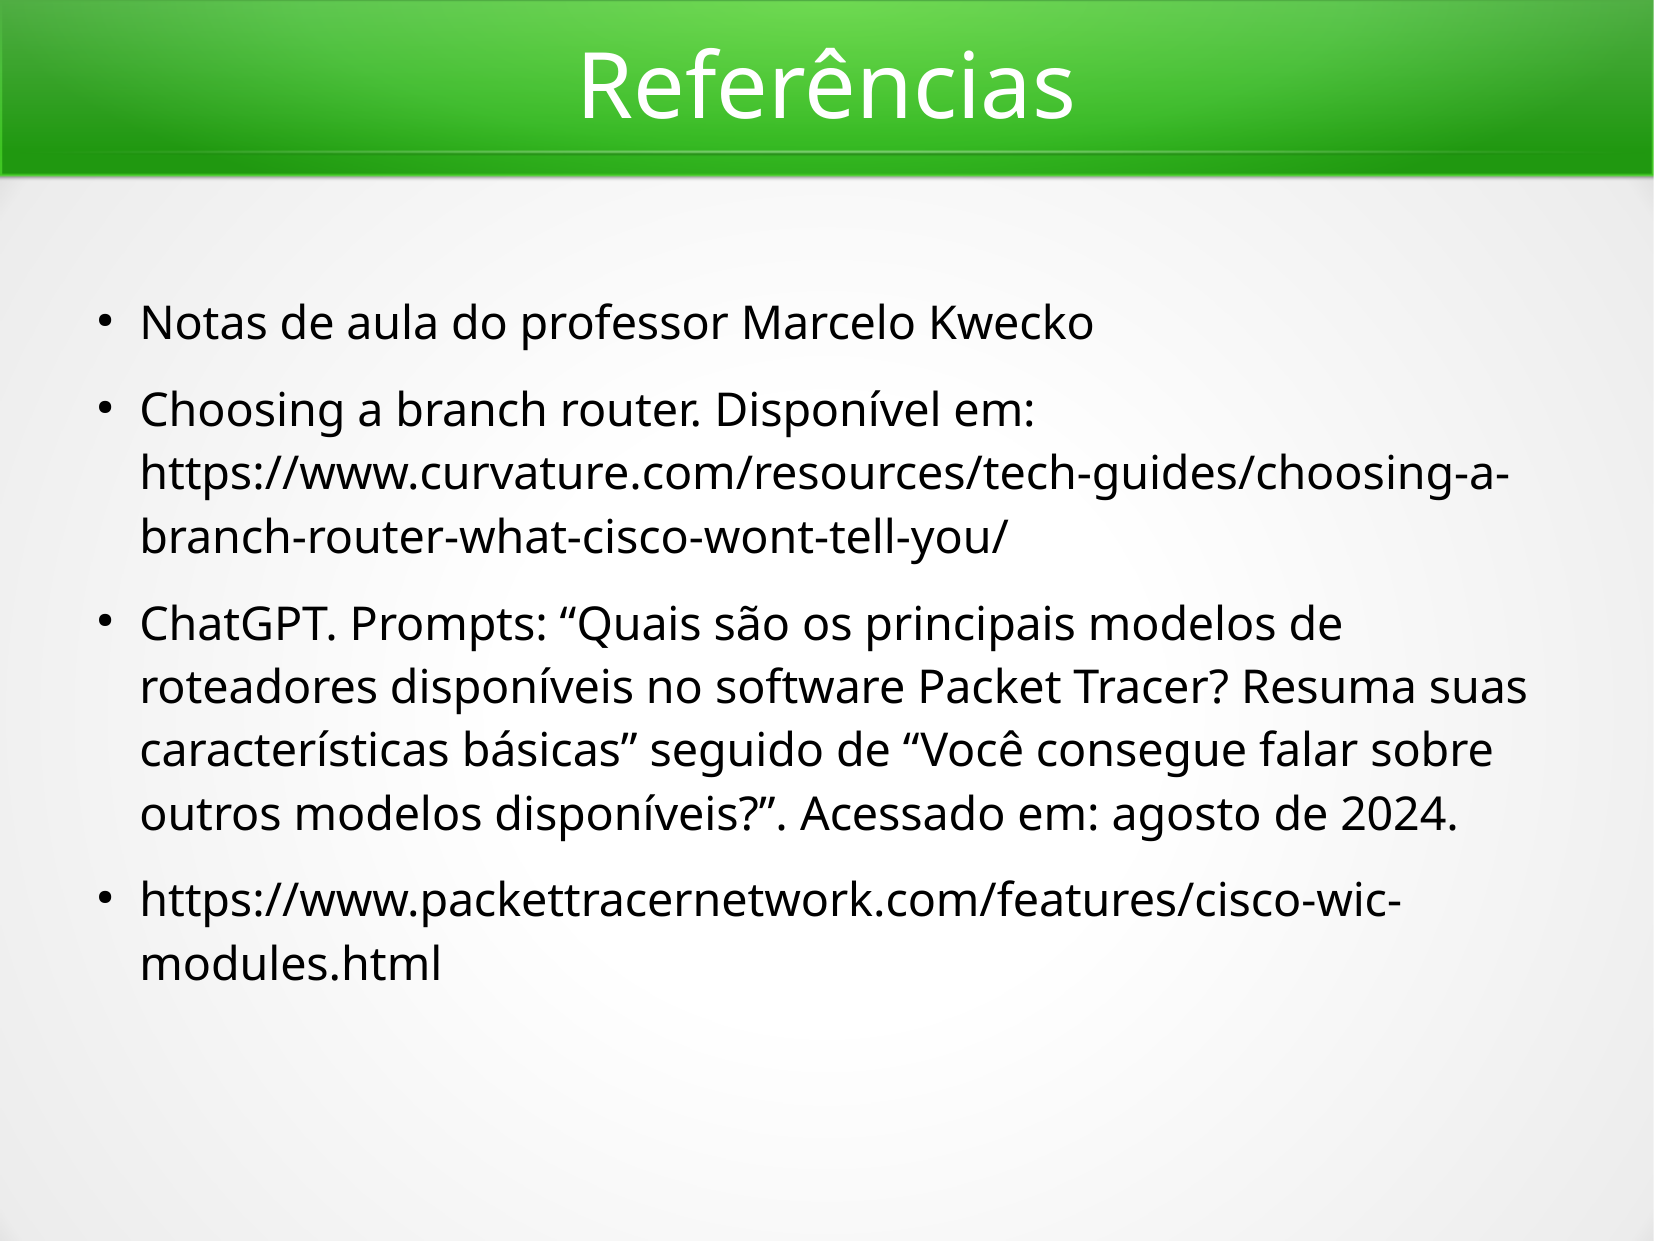

# Referências
Notas de aula do professor Marcelo Kwecko
Choosing a branch router. Disponível em: https://www.curvature.com/resources/tech-guides/choosing-a-branch-router-what-cisco-wont-tell-you/
ChatGPT. Prompts: “Quais são os principais modelos de roteadores disponíveis no software Packet Tracer? Resuma suas características básicas” seguido de “Você consegue falar sobre outros modelos disponíveis?”. Acessado em: agosto de 2024.
https://www.packettracernetwork.com/features/cisco-wic-modules.html